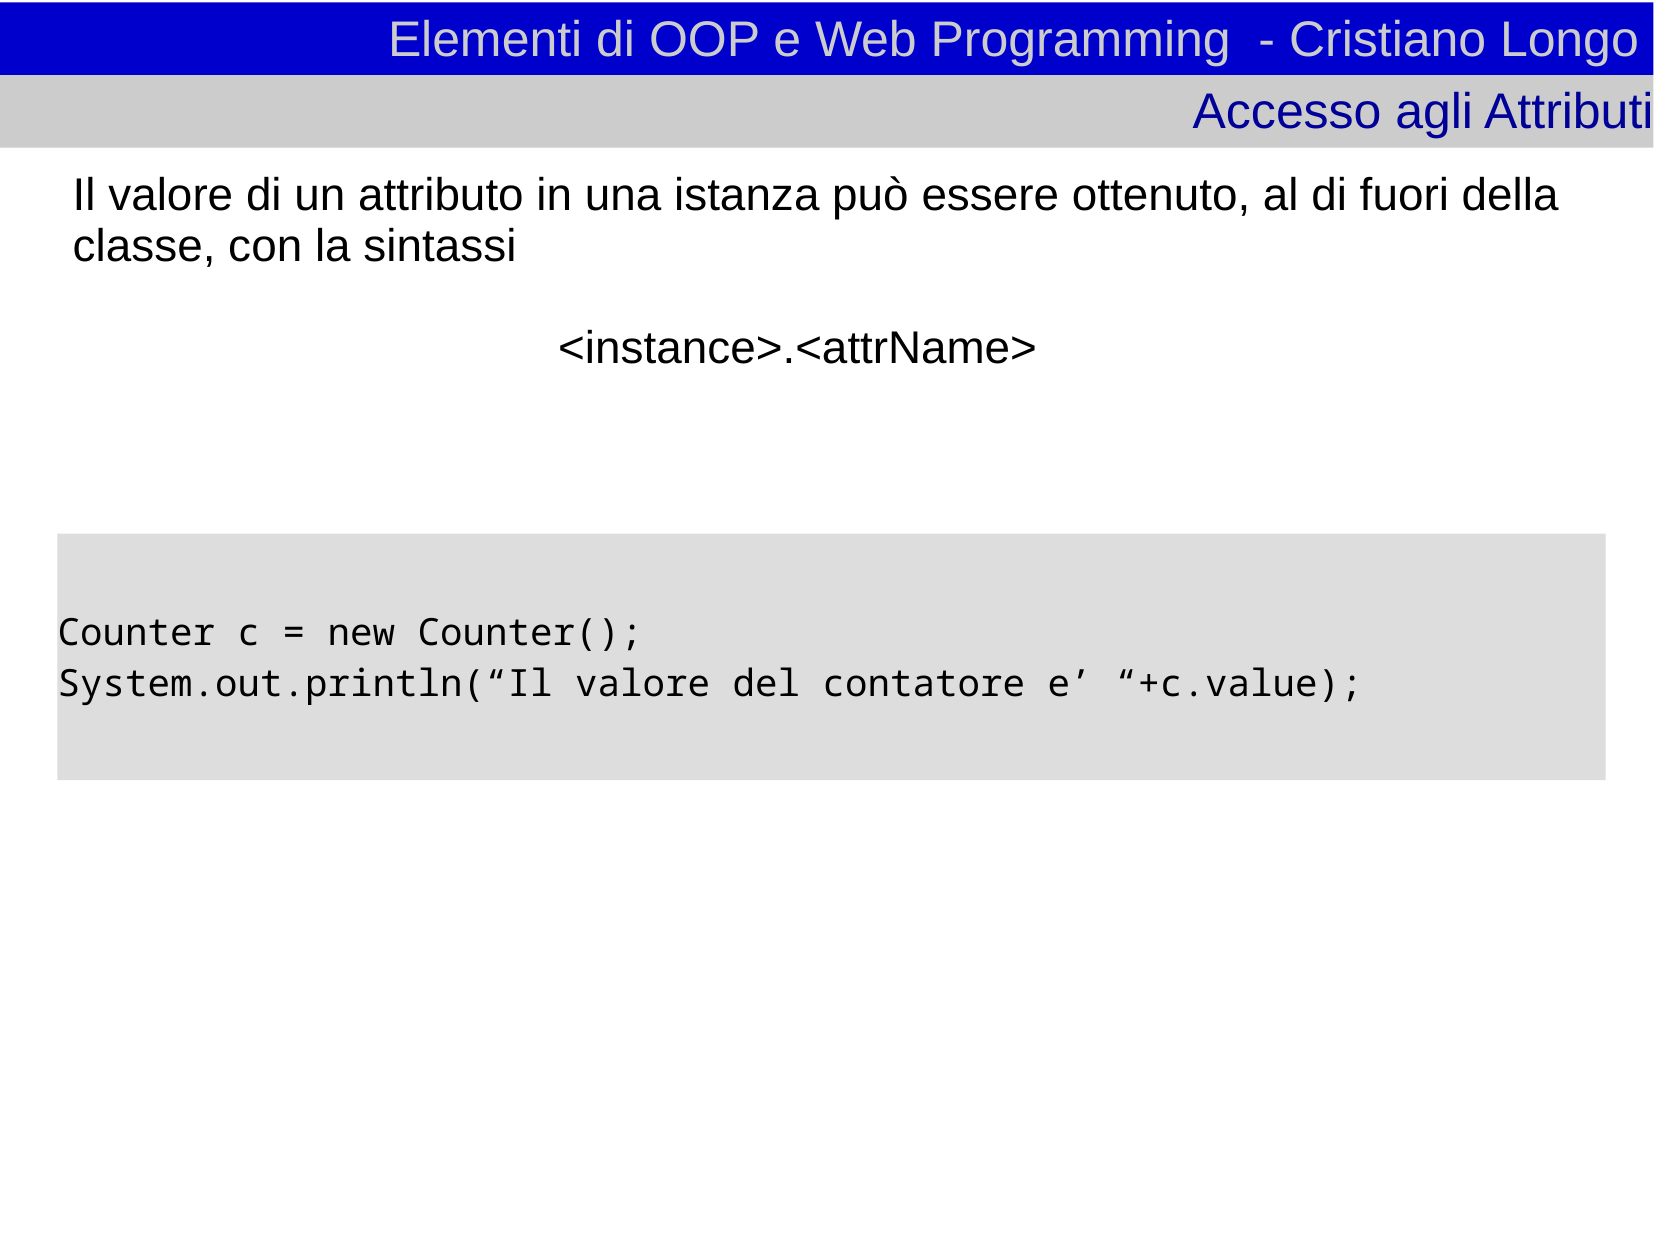

# Elementi di OOP e Web Programming - Cristiano Longo
Accesso agli Attributi
Il valore di un attributo in una istanza può essere ottenuto, al di fuori della classe, con la sintassi
<instance>.<attrName>
Counter c = new Counter();
System.out.println(“Il valore del contatore e’ “+c.value);